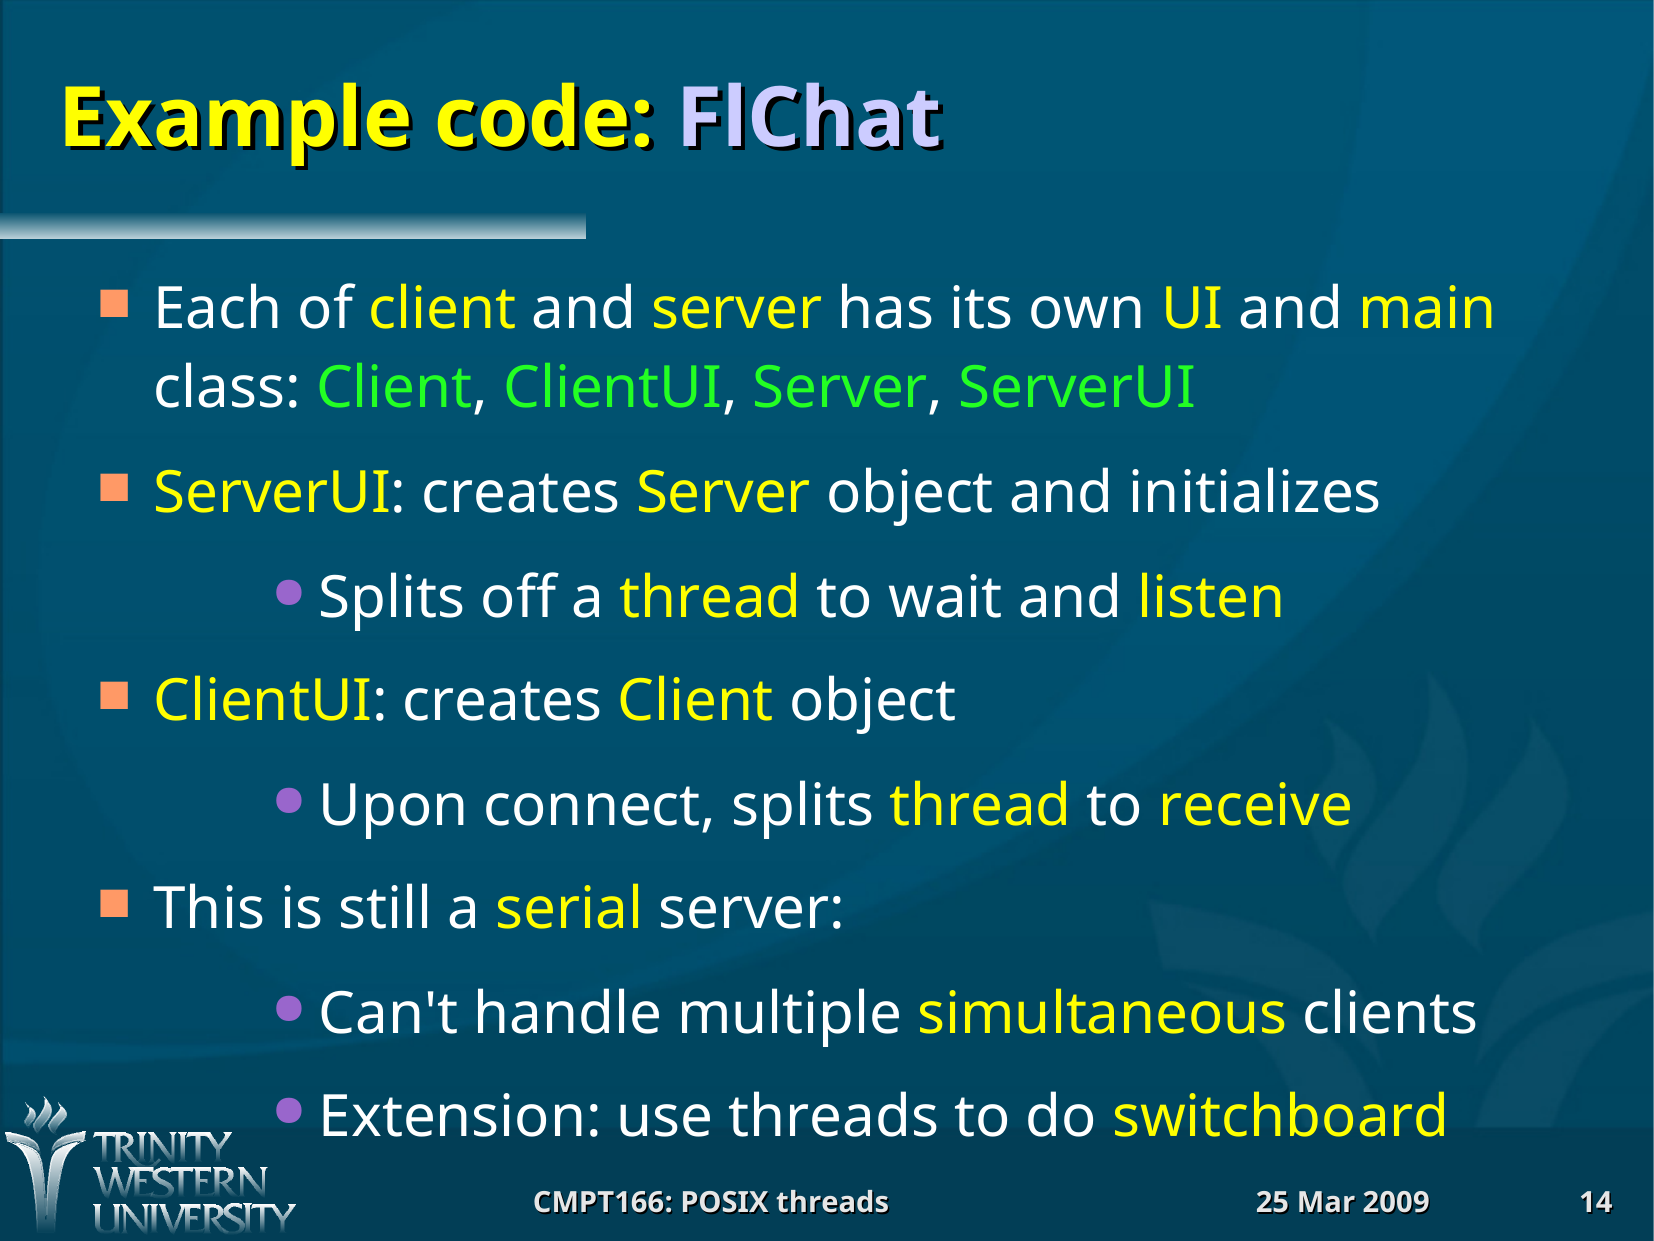

# Example code: FlChat
Each of client and server has its own UI and main class: Client, ClientUI, Server, ServerUI
ServerUI: creates Server object and initializes
Splits off a thread to wait and listen
ClientUI: creates Client object
Upon connect, splits thread to receive
This is still a serial server:
Can't handle multiple simultaneous clients
Extension: use threads to do switchboard
CMPT166: POSIX threads
25 Mar 2009
14